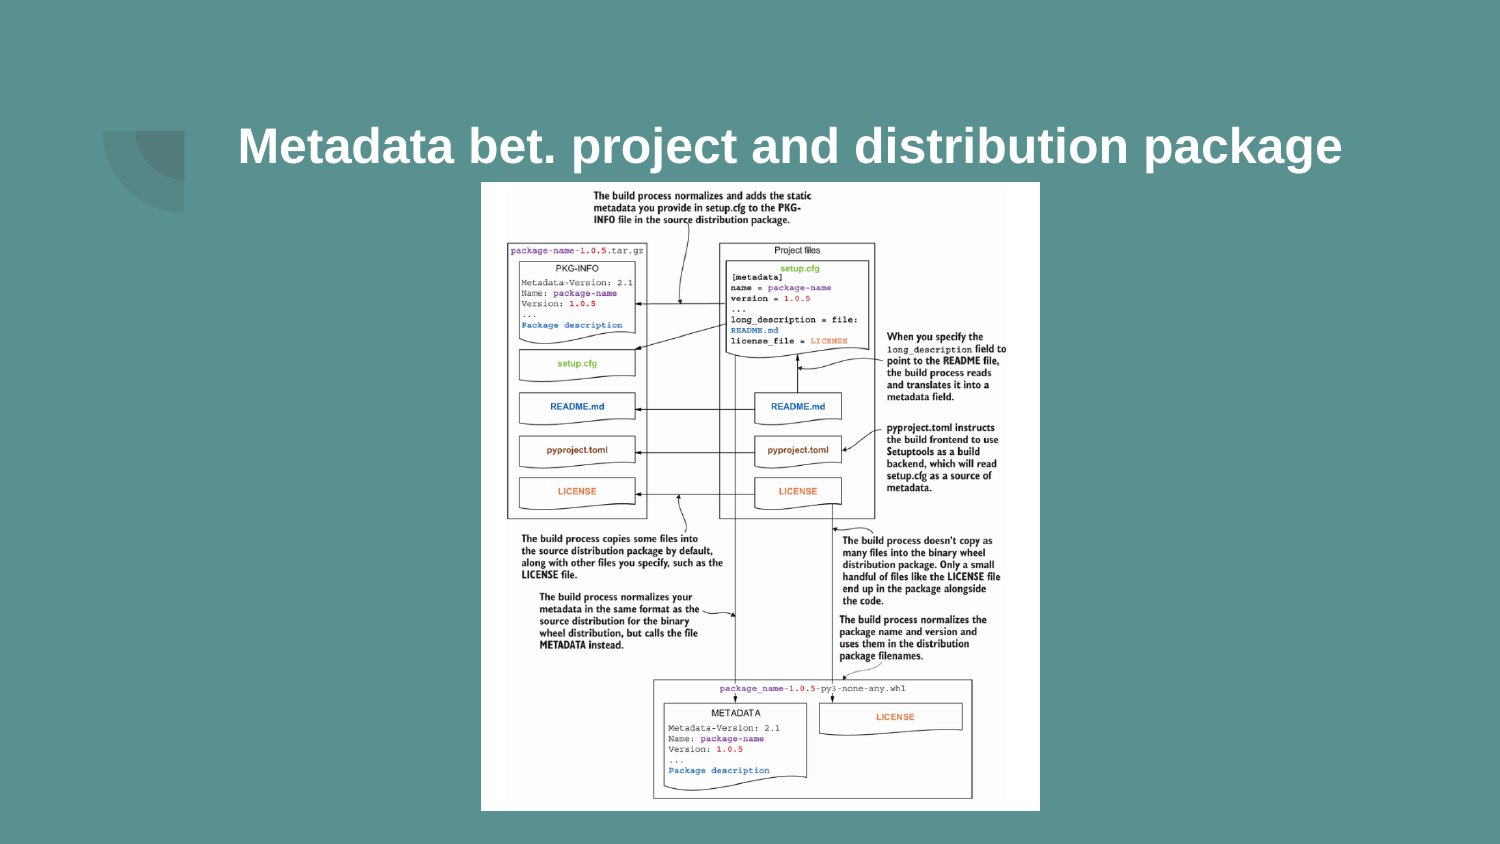

# Metadata bet. project and distribution package